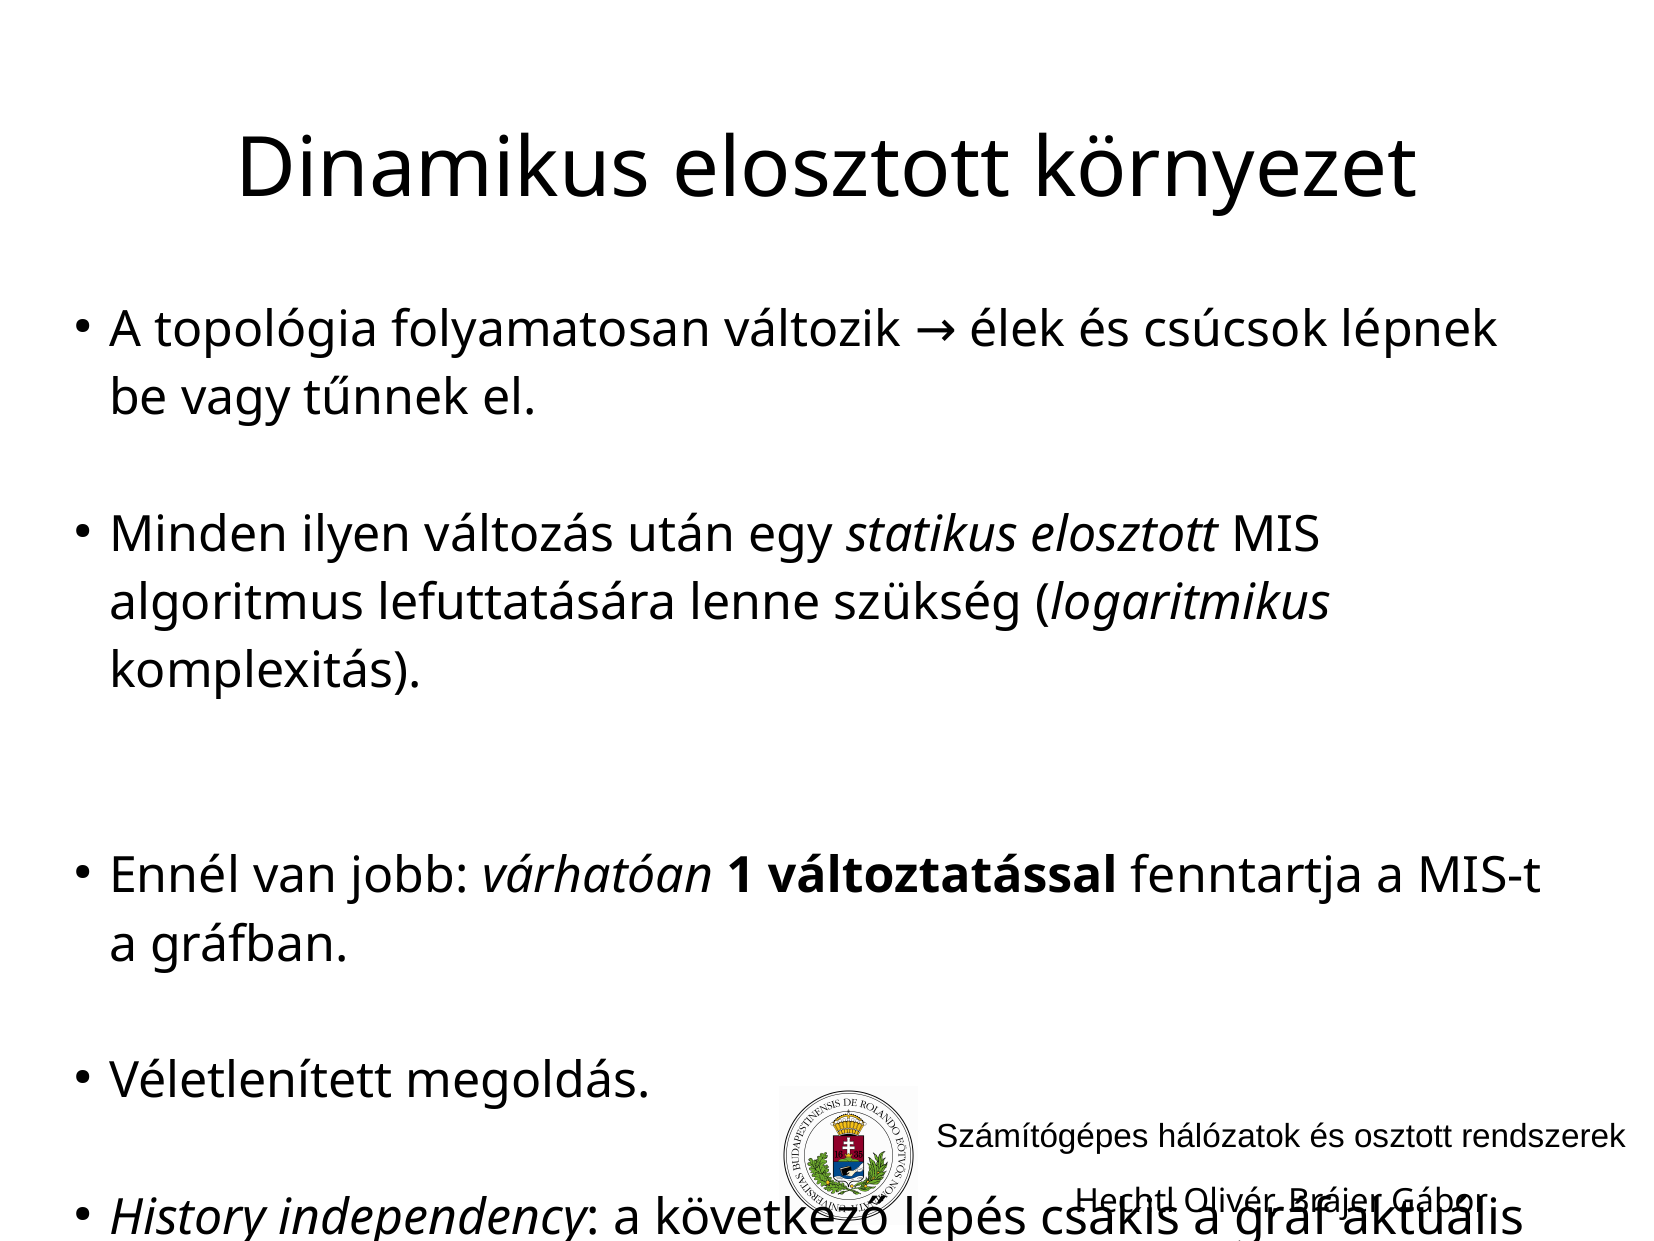

# Dinamikus elosztott környezet
A topológia folyamatosan változik → élek és csúcsok lépnek be vagy tűnnek el.
Minden ilyen változás után egy statikus elosztott MIS algoritmus lefuttatására lenne szükség (logaritmikus komplexitás).
Ennél van jobb: várhatóan 1 változtatással fenntartja a MIS-t a gráfban.
Véletlenített megoldás.
History independency: a következő lépés csakis a gráf aktuális állapotától függ.
Számítógépes hálózatok és osztott rendszerek
Hechtl Olivér, Brájer Gábor